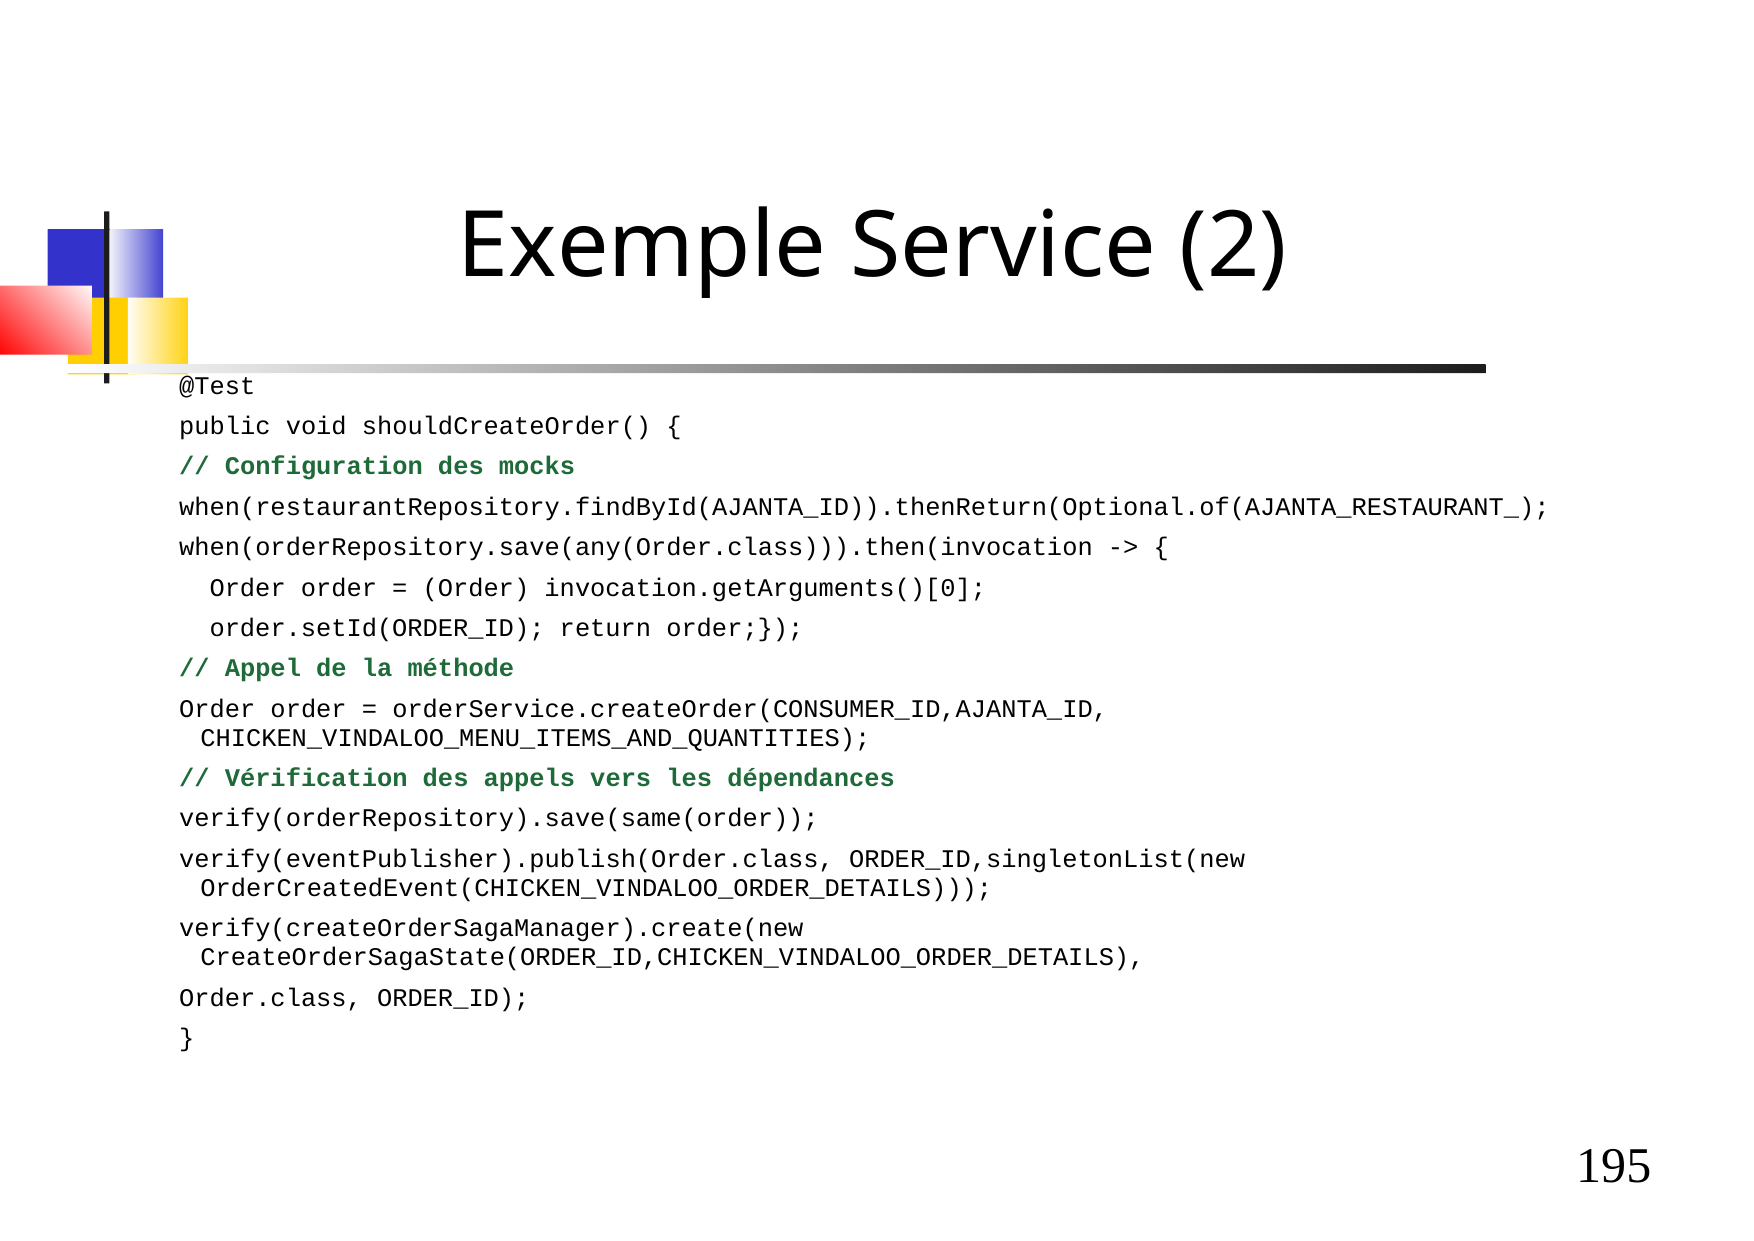

# Exemple Service (2)
@Test
public void shouldCreateOrder() {
// Configuration des mocks
when(restaurantRepository.findById(AJANTA_ID)).thenReturn(Optional.of(AJANTA_RESTAURANT_);
when(orderRepository.save(any(Order.class))).then(invocation -> {
 Order order = (Order) invocation.getArguments()[0];
 order.setId(ORDER_ID); return order;});
// Appel de la méthode
Order order = orderService.createOrder(CONSUMER_ID,AJANTA_ID, CHICKEN_VINDALOO_MENU_ITEMS_AND_QUANTITIES);
// Vérification des appels vers les dépendances
verify(orderRepository).save(same(order));
verify(eventPublisher).publish(Order.class, ORDER_ID,singletonList(new OrderCreatedEvent(CHICKEN_VINDALOO_ORDER_DETAILS)));
verify(createOrderSagaManager).create(new CreateOrderSagaState(ORDER_ID,CHICKEN_VINDALOO_ORDER_DETAILS),
Order.class, ORDER_ID);
}